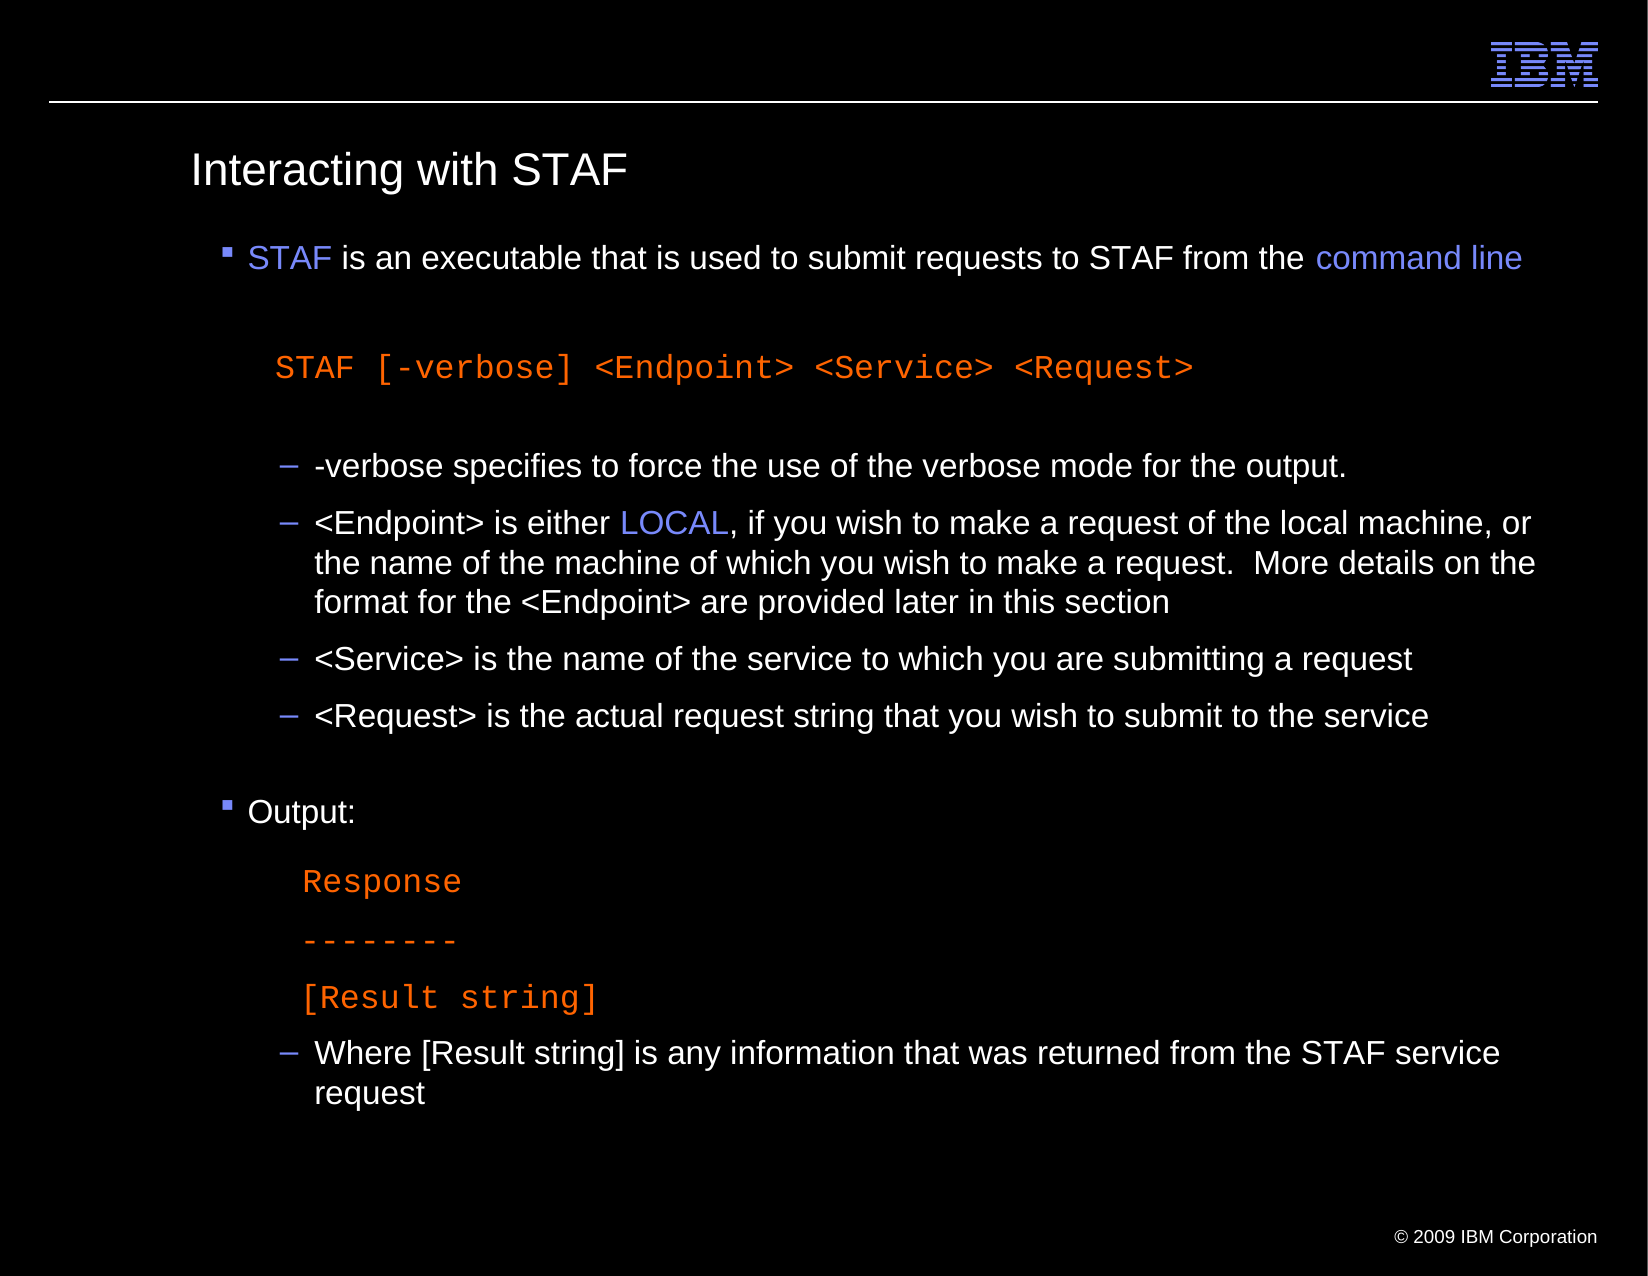

# Interacting with STAF
STAF is an executable that is used to submit requests to STAF from the command line
 STAF [-verbose] <Endpoint> <Service> <Request>
-verbose specifies to force the use of the verbose mode for the output.
<Endpoint> is either LOCAL, if you wish to make a request of the local machine, or the name of the machine of which you wish to make a request. More details on the format for the <Endpoint> are provided later in this section
<Service> is the name of the service to which you are submitting a request
<Request> is the actual request string that you wish to submit to the service
Output:
 Response
 --------
 [Result string]
Where [Result string] is any information that was returned from the STAF service request